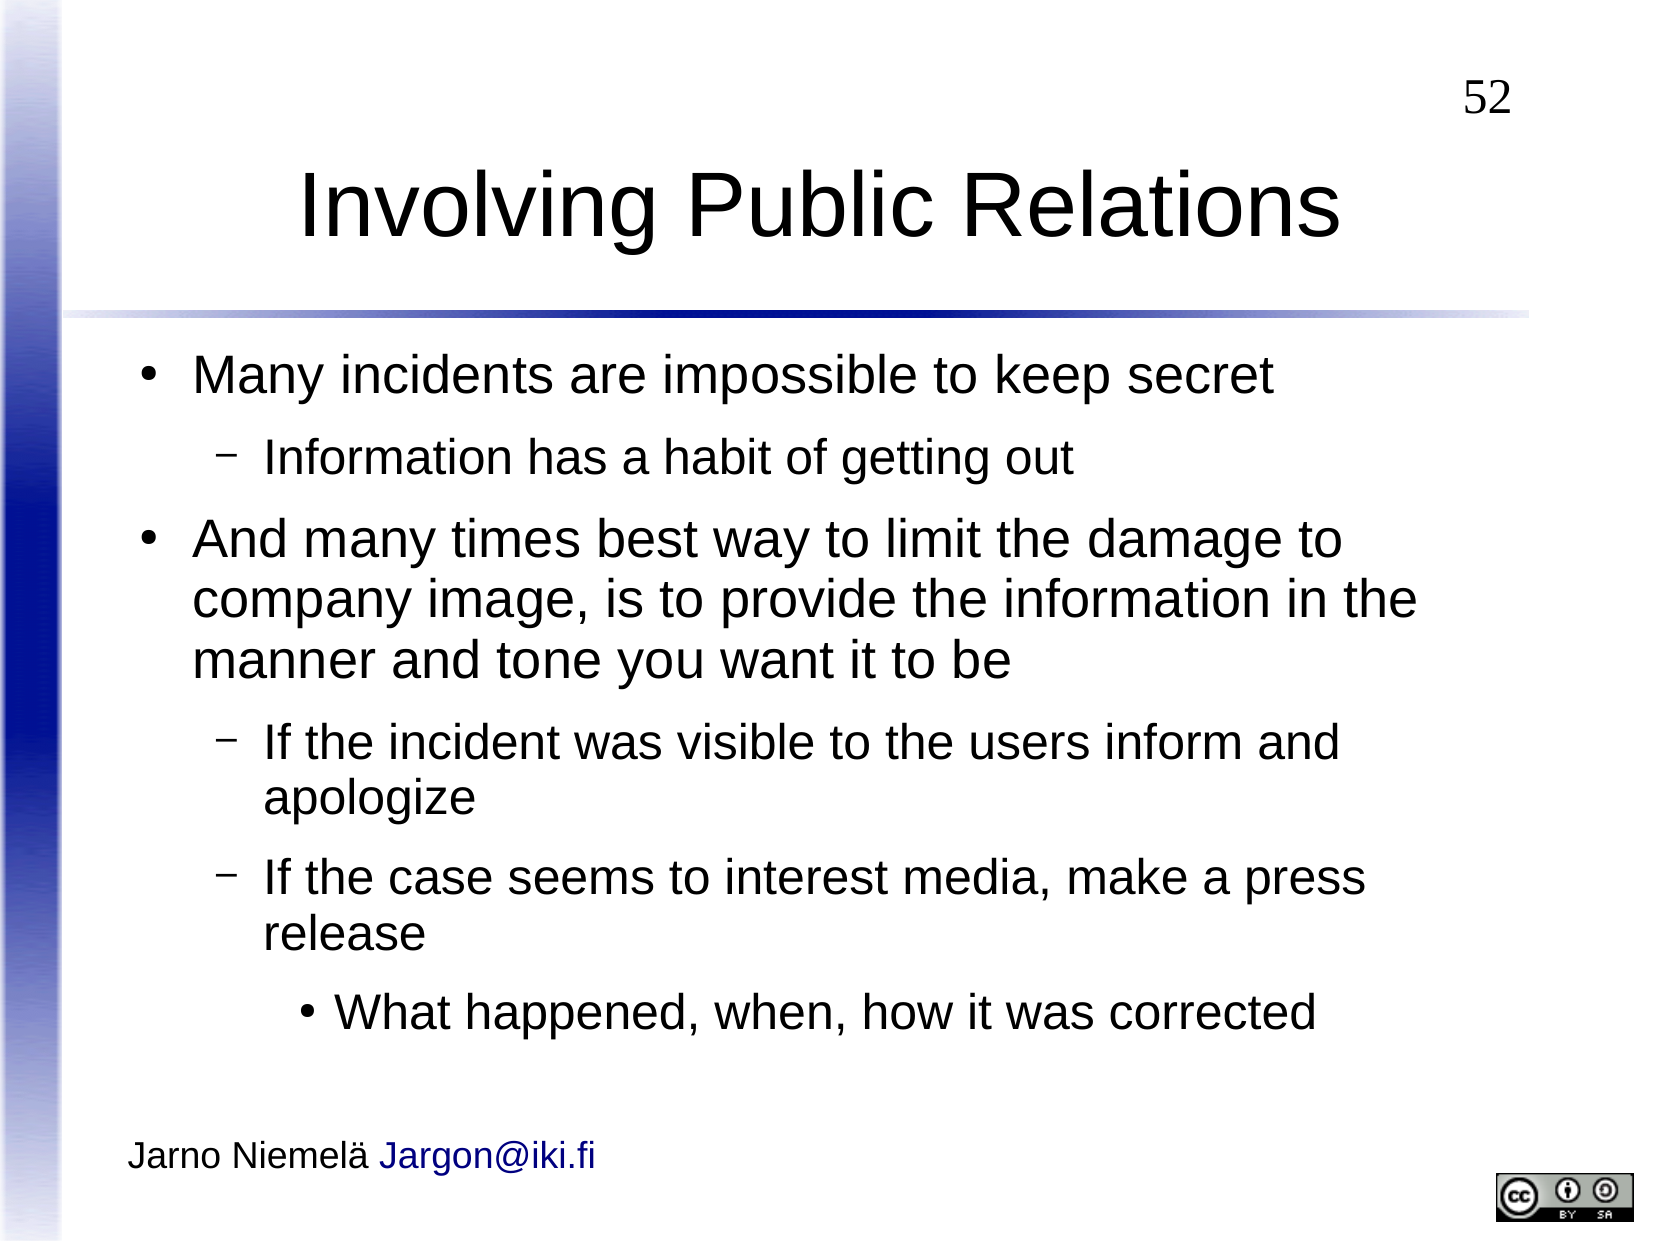

# Involving Public Relations
Many incidents are impossible to keep secret
Information has a habit of getting out
And many times best way to limit the damage to company image, is to provide the information in the manner and tone you want it to be
If the incident was visible to the users inform and apologize
If the case seems to interest media, make a press release
What happened, when, how it was corrected